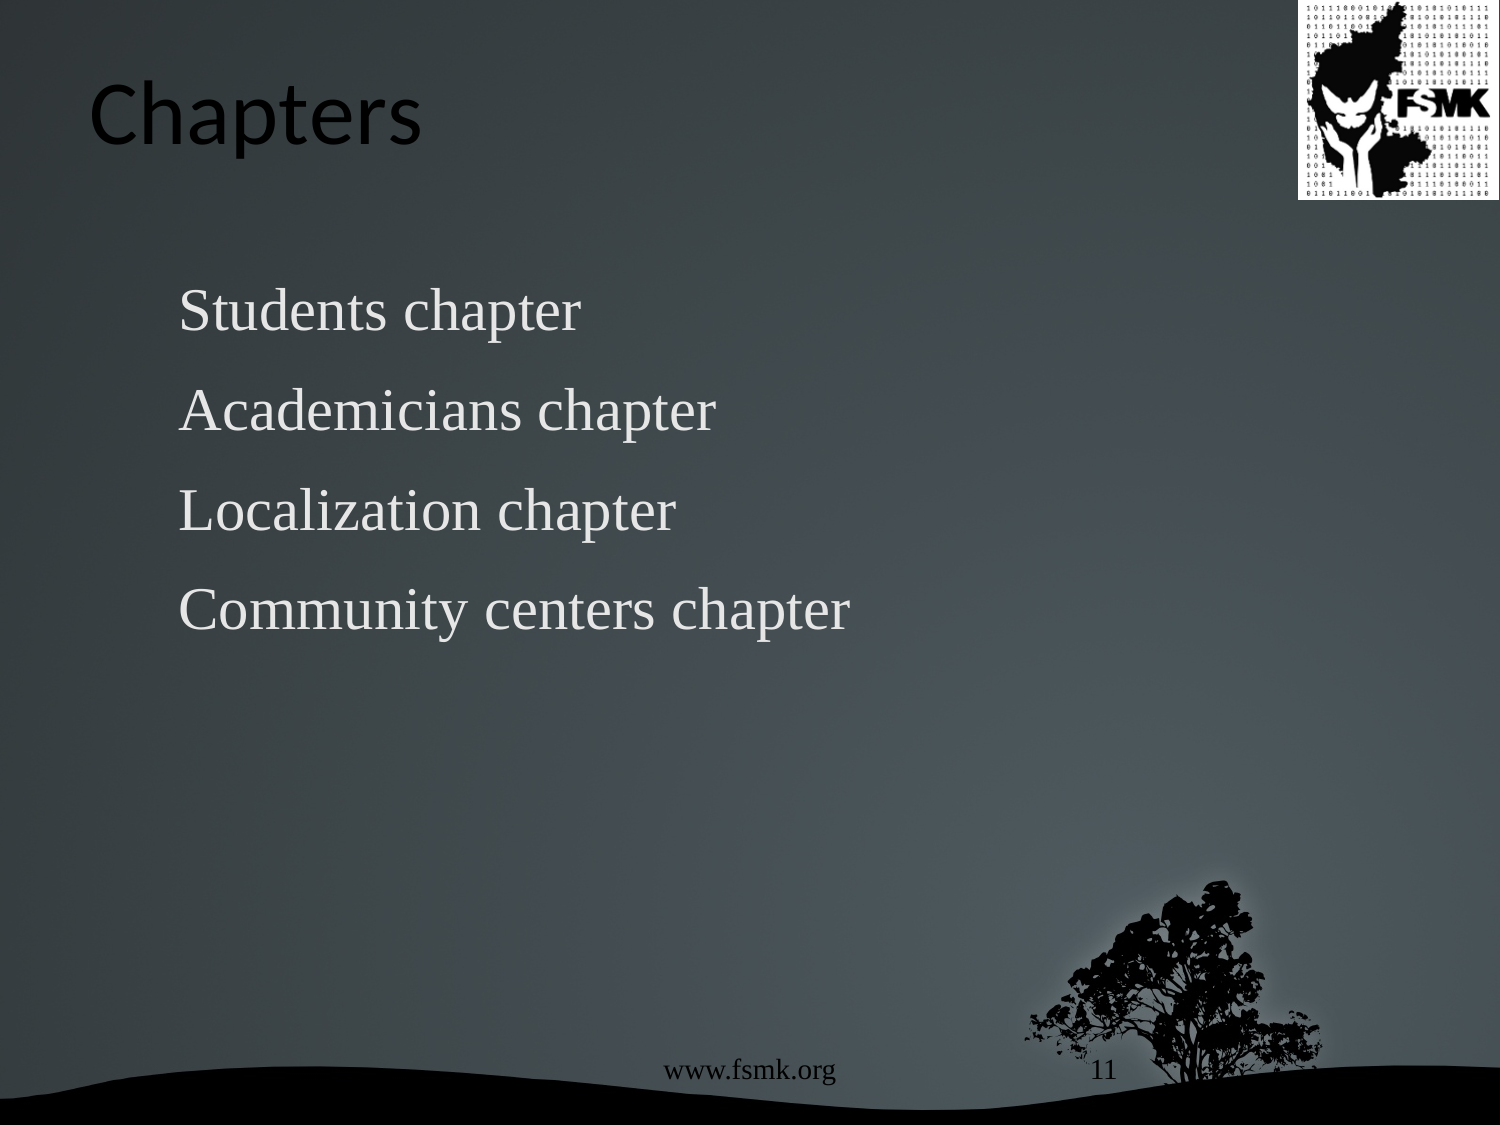

# Chapters
Students chapter
Academicians chapter
Localization chapter
Community centers chapter
www.fsmk.org